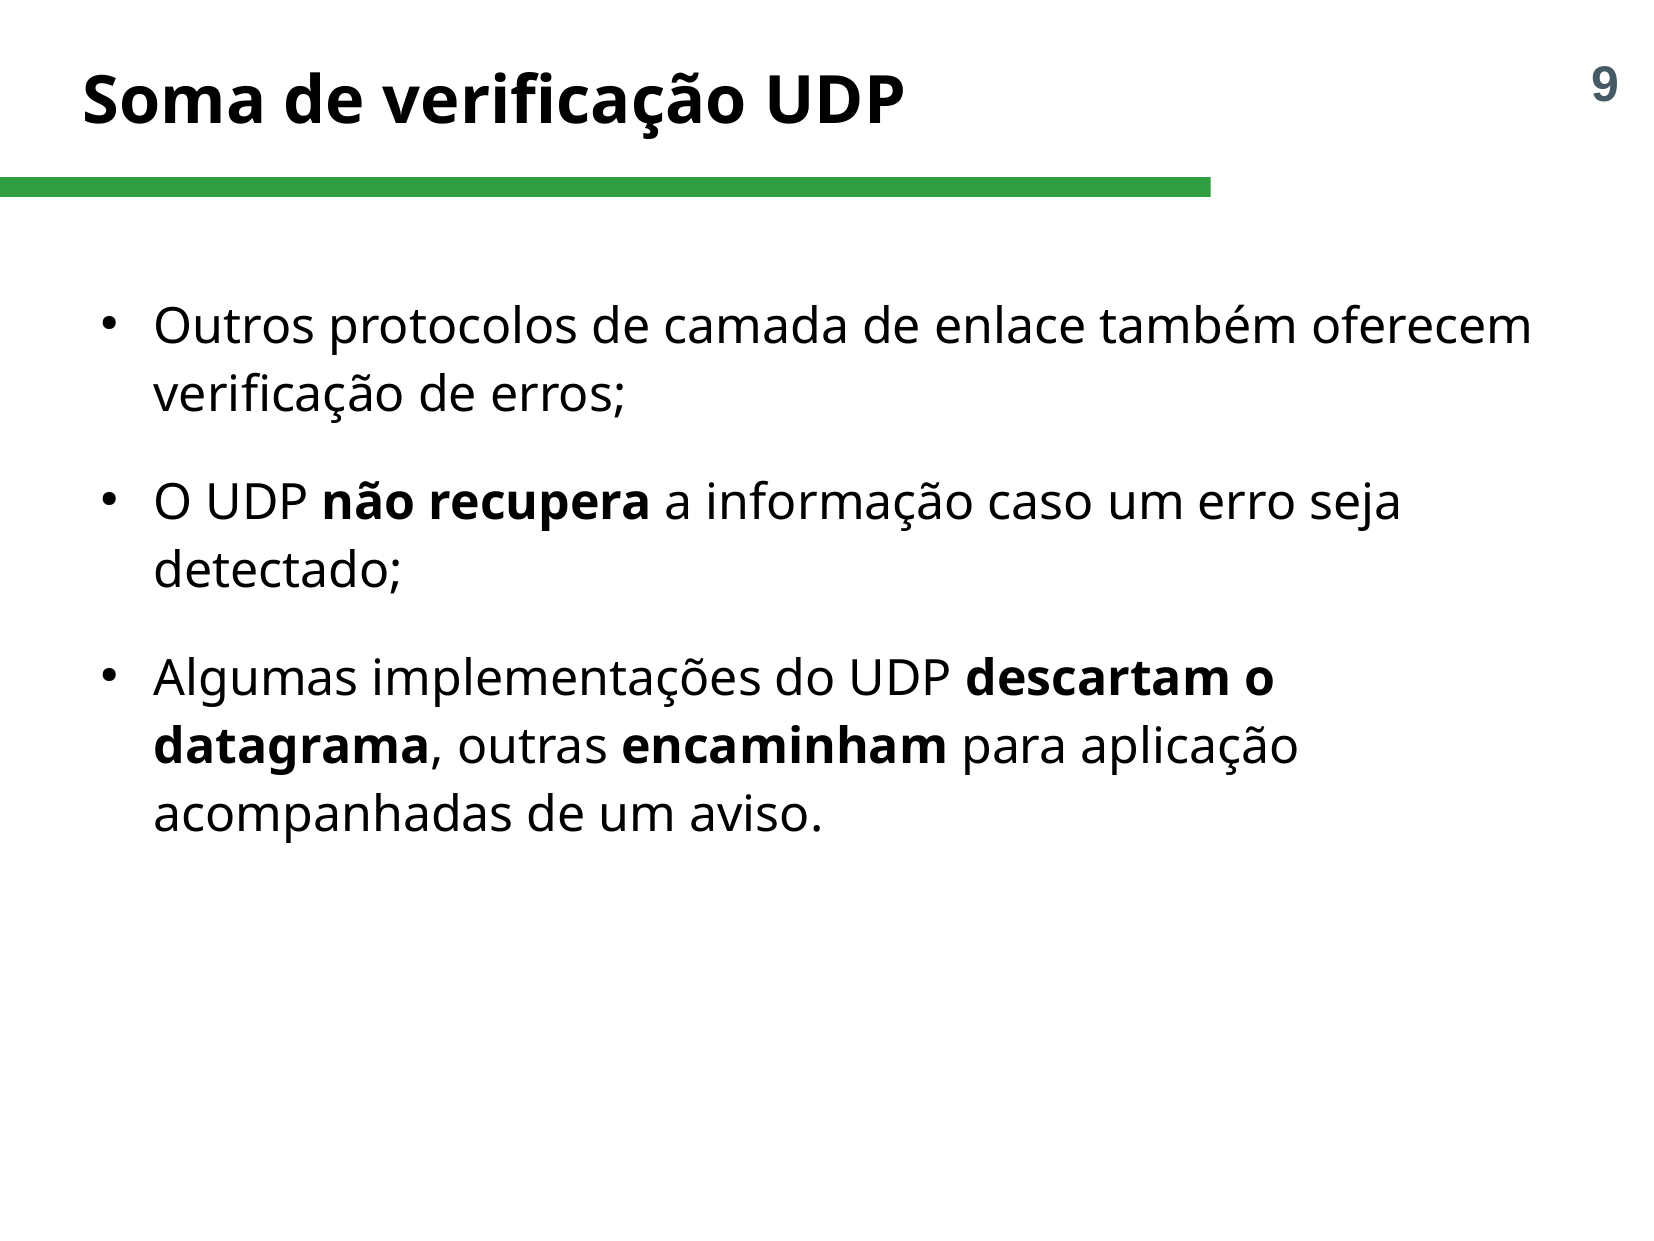

# Soma de verificação UDP
Outros protocolos de camada de enlace também oferecem verificação de erros;
O UDP não recupera a informação caso um erro seja detectado;
Algumas implementações do UDP descartam o datagrama, outras encaminham para aplicação acompanhadas de um aviso.